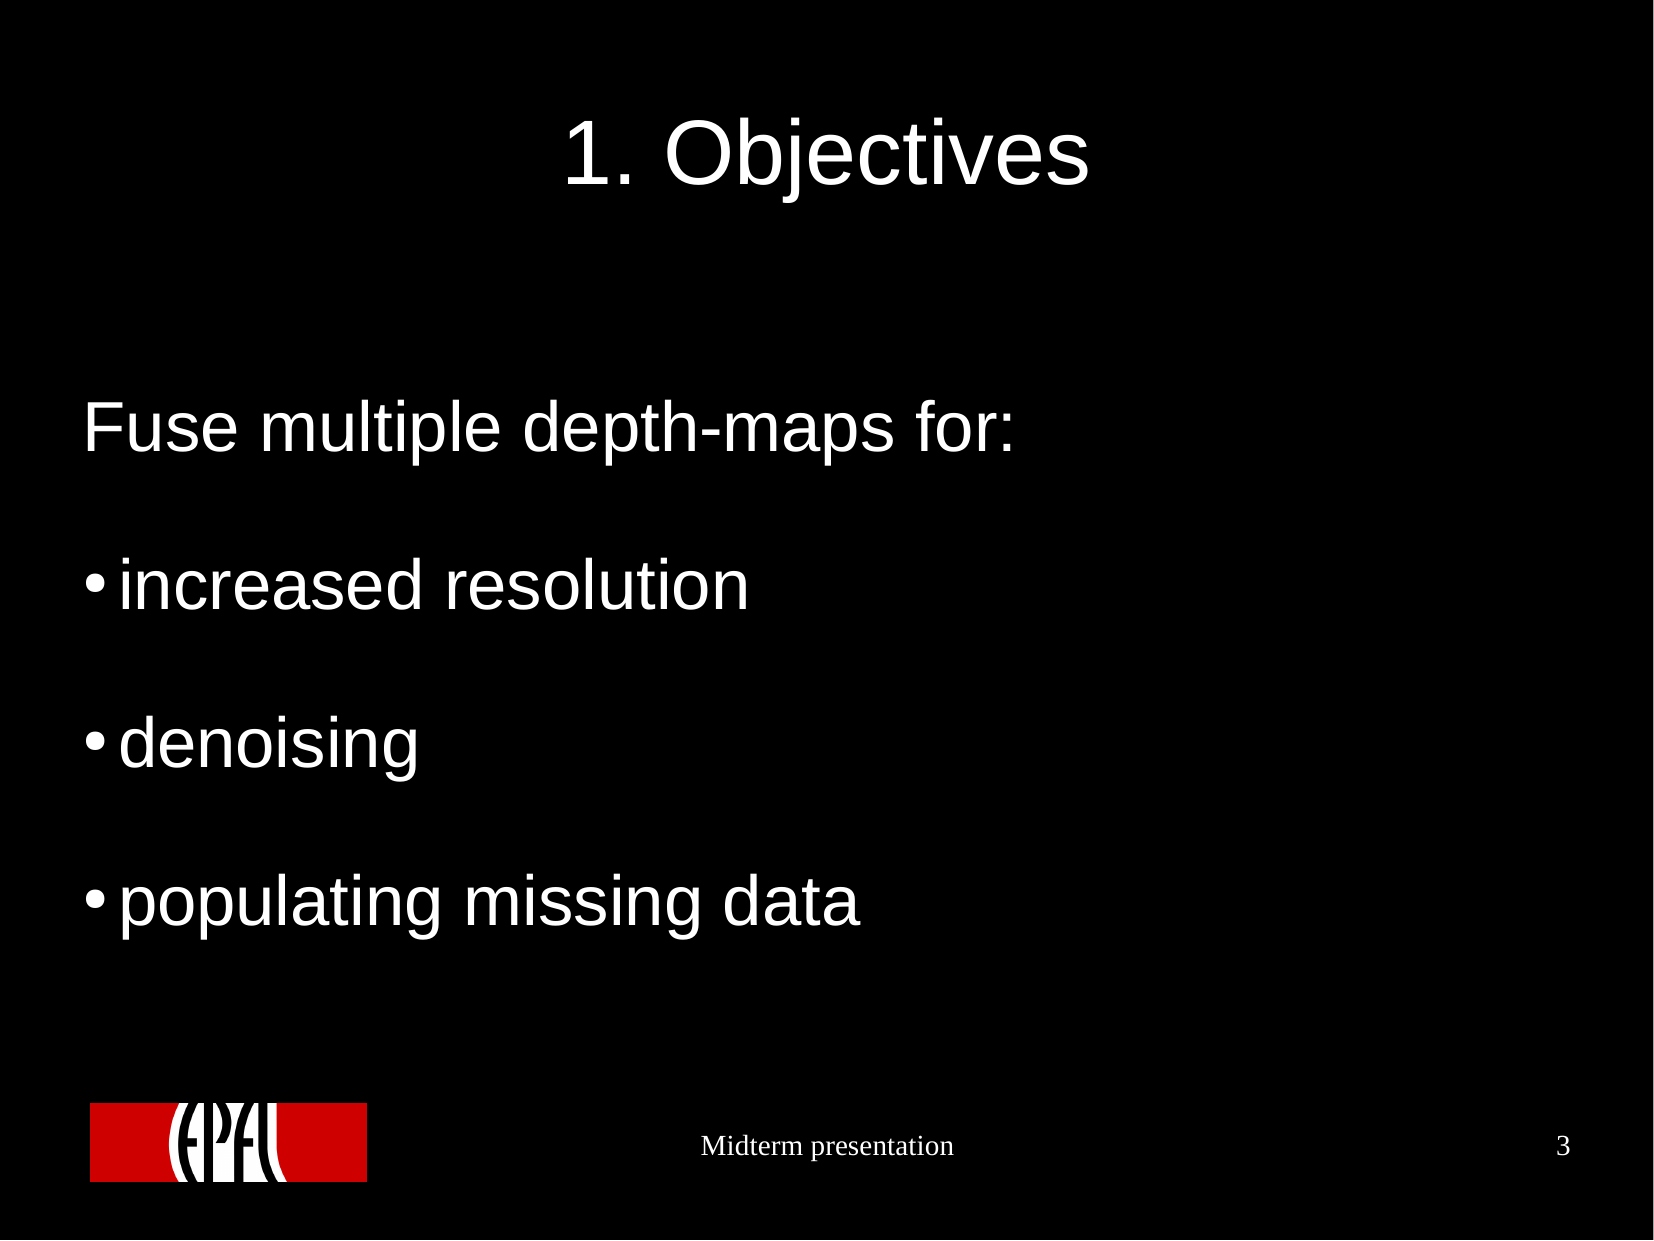

# 1. Objectives
Fuse multiple depth-maps for:
increased resolution
denoising
populating missing data
Midterm presentation
3